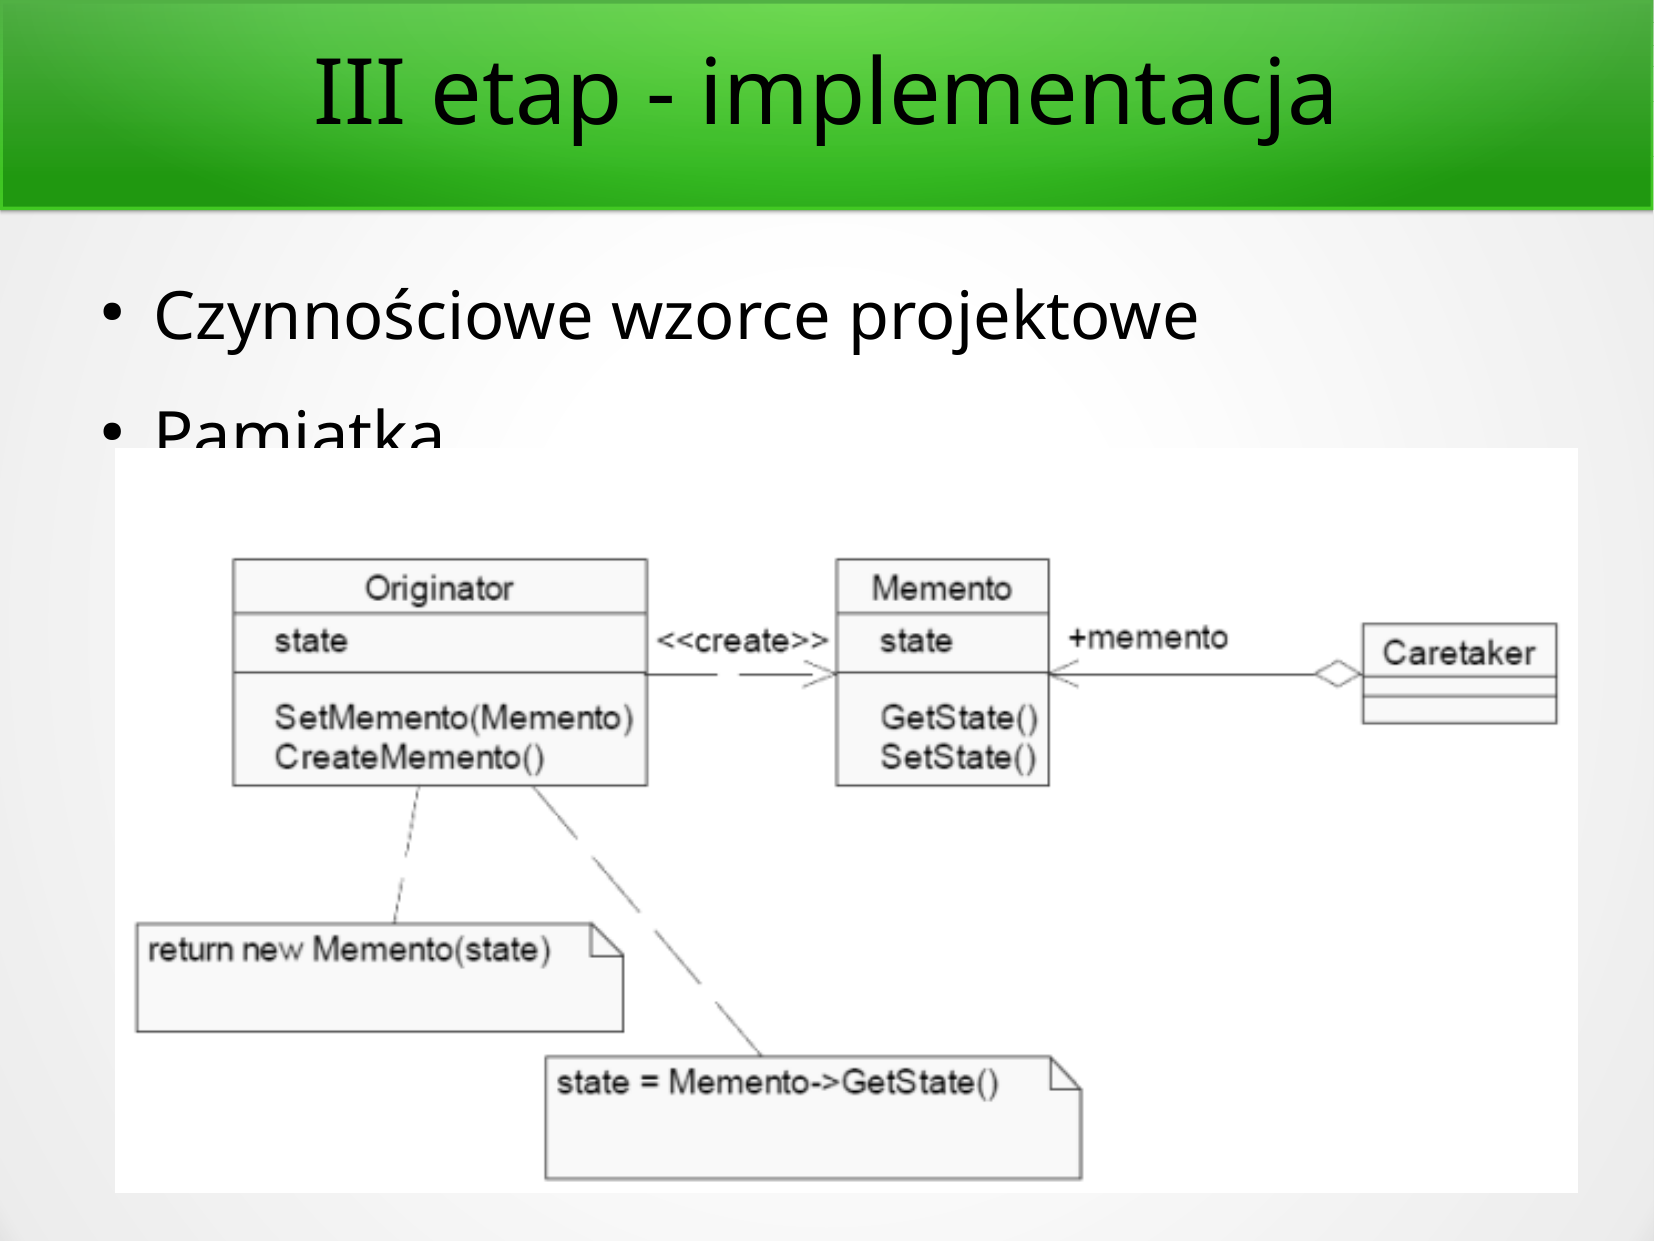

# III etap - implementacja
Czynnościowe wzorce projektowe
Pamiątka